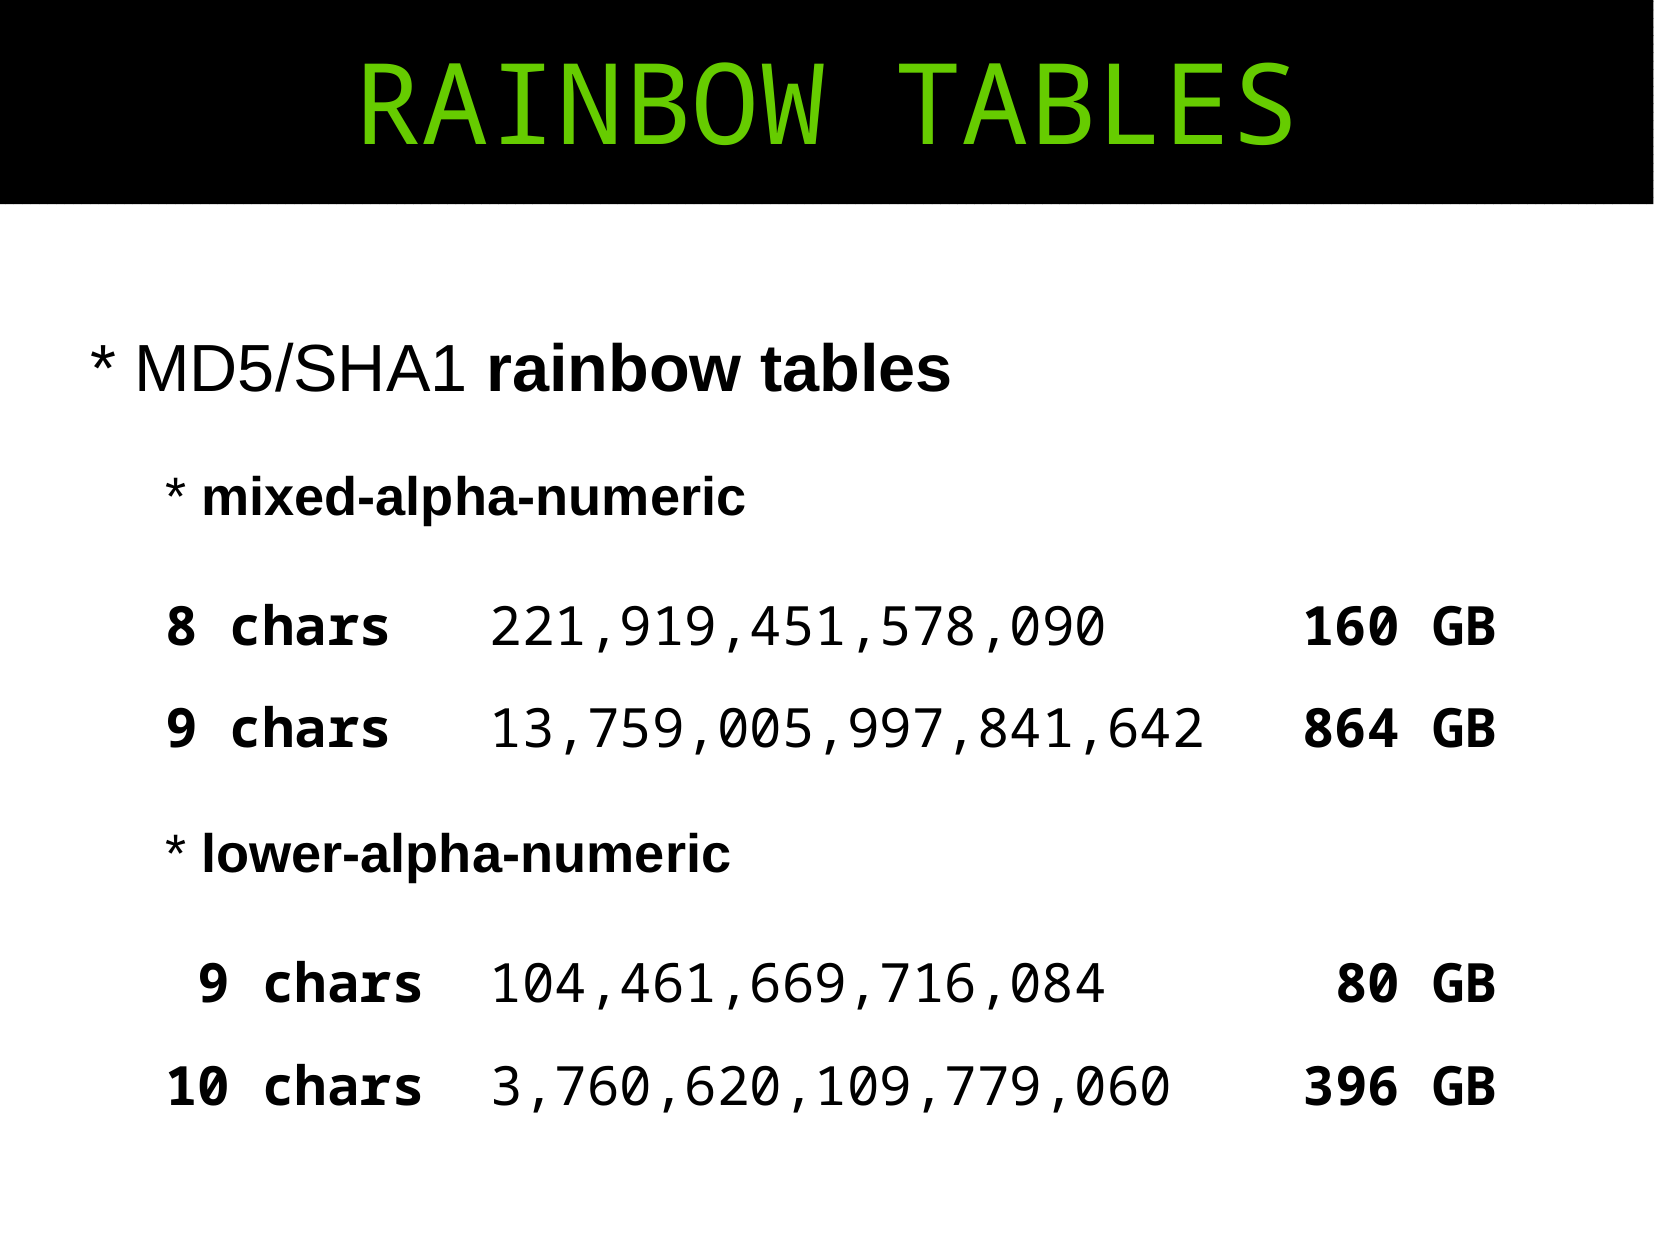

# RAINBOW TABLES
* MD5/SHA1 rainbow tables
	* mixed-alpha-numeric
	8 chars 221,919,451,578,090 160 GB
	9 chars 13,759,005,997,841,642 864 GB
	* lower-alpha-numeric
	 9 chars 104,461,669,716,084 80 GB
	10 chars 3,760,620,109,779,060 396 GB